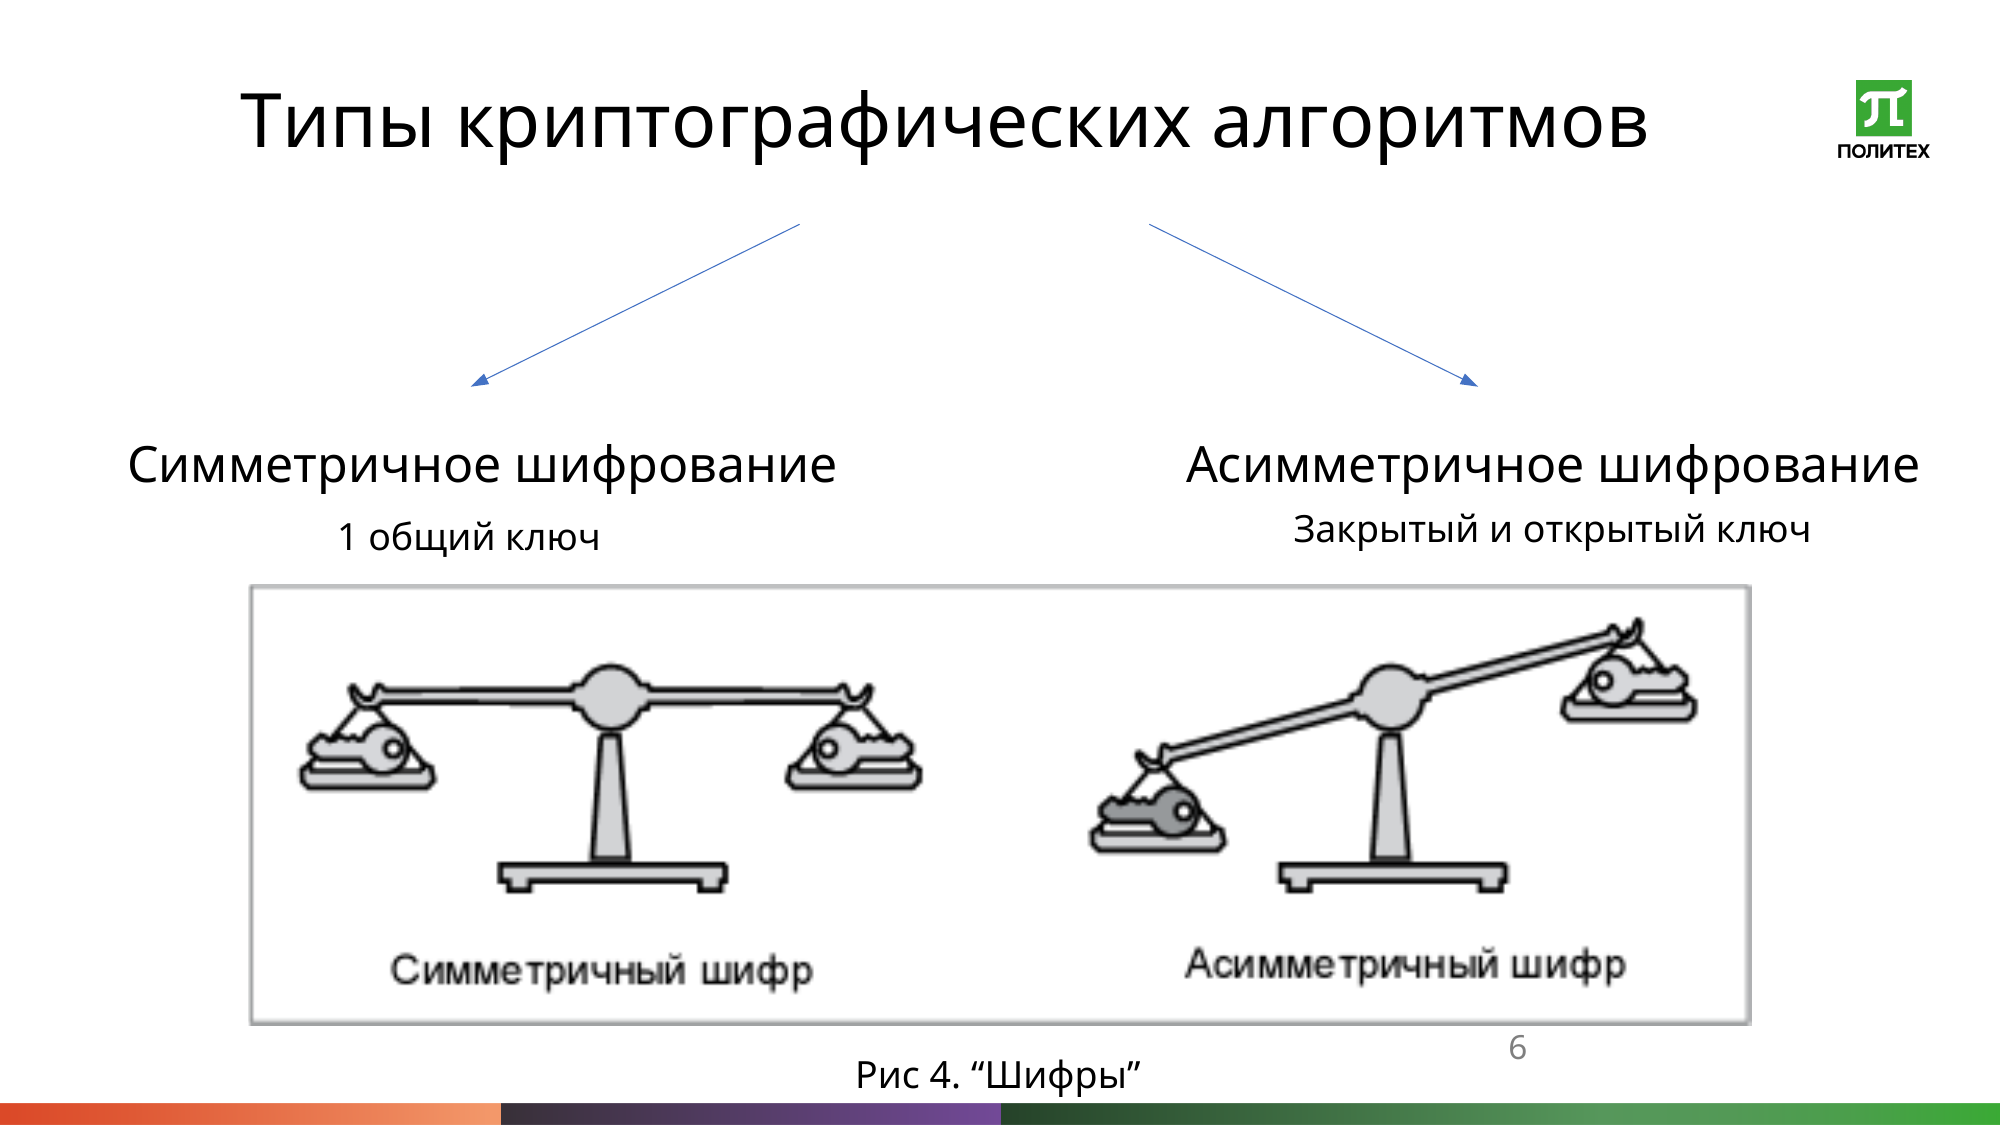

# Типы криптографических алгоритмов
Симметричное шифрование
Асимметричное шифрование
Закрытый и открытый ключ
1 общий ключ
Рис 4. “Шифры”